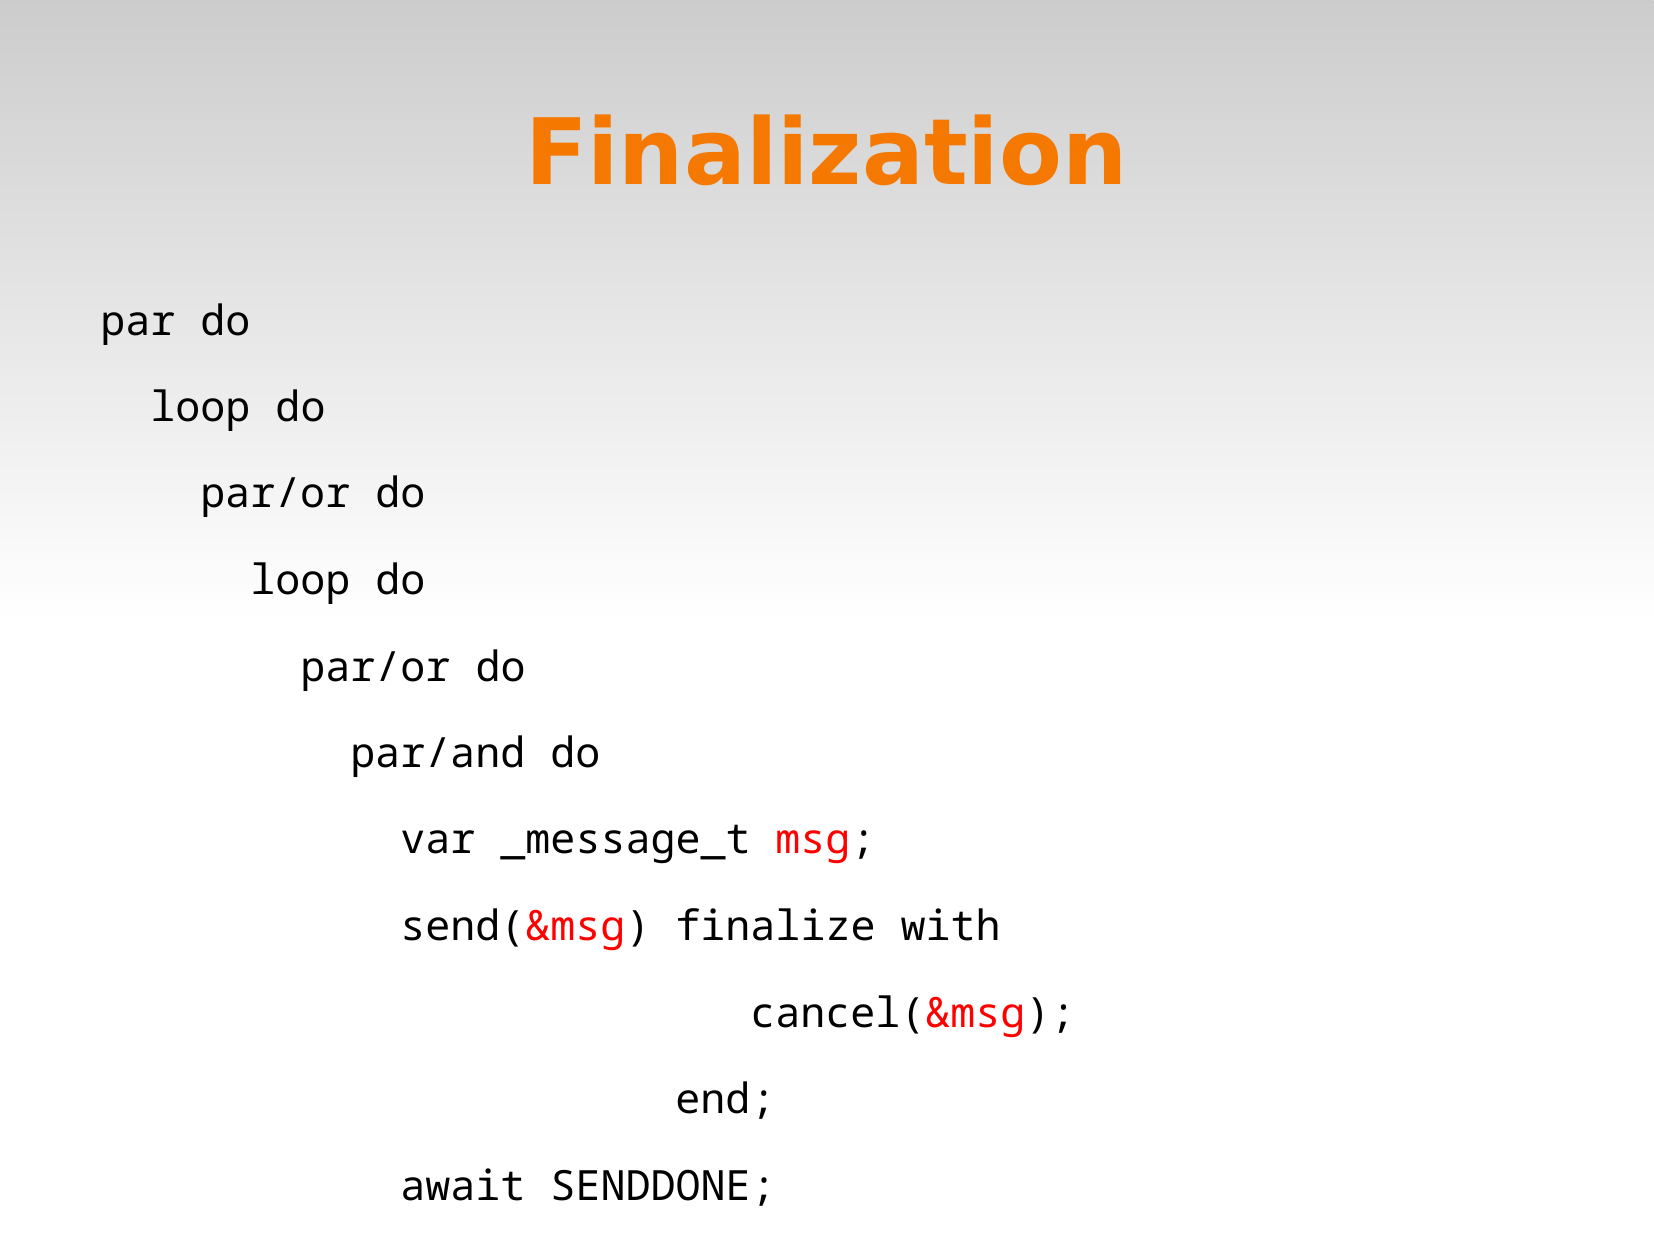

# Finalization
par do
 loop do
 par/or do
 loop do
 par/or do
 par/and do
 var _message_t msg;
 send(&msg) finalize with
 cancel(&msg);
 end;
 await SENDDONE;
 end